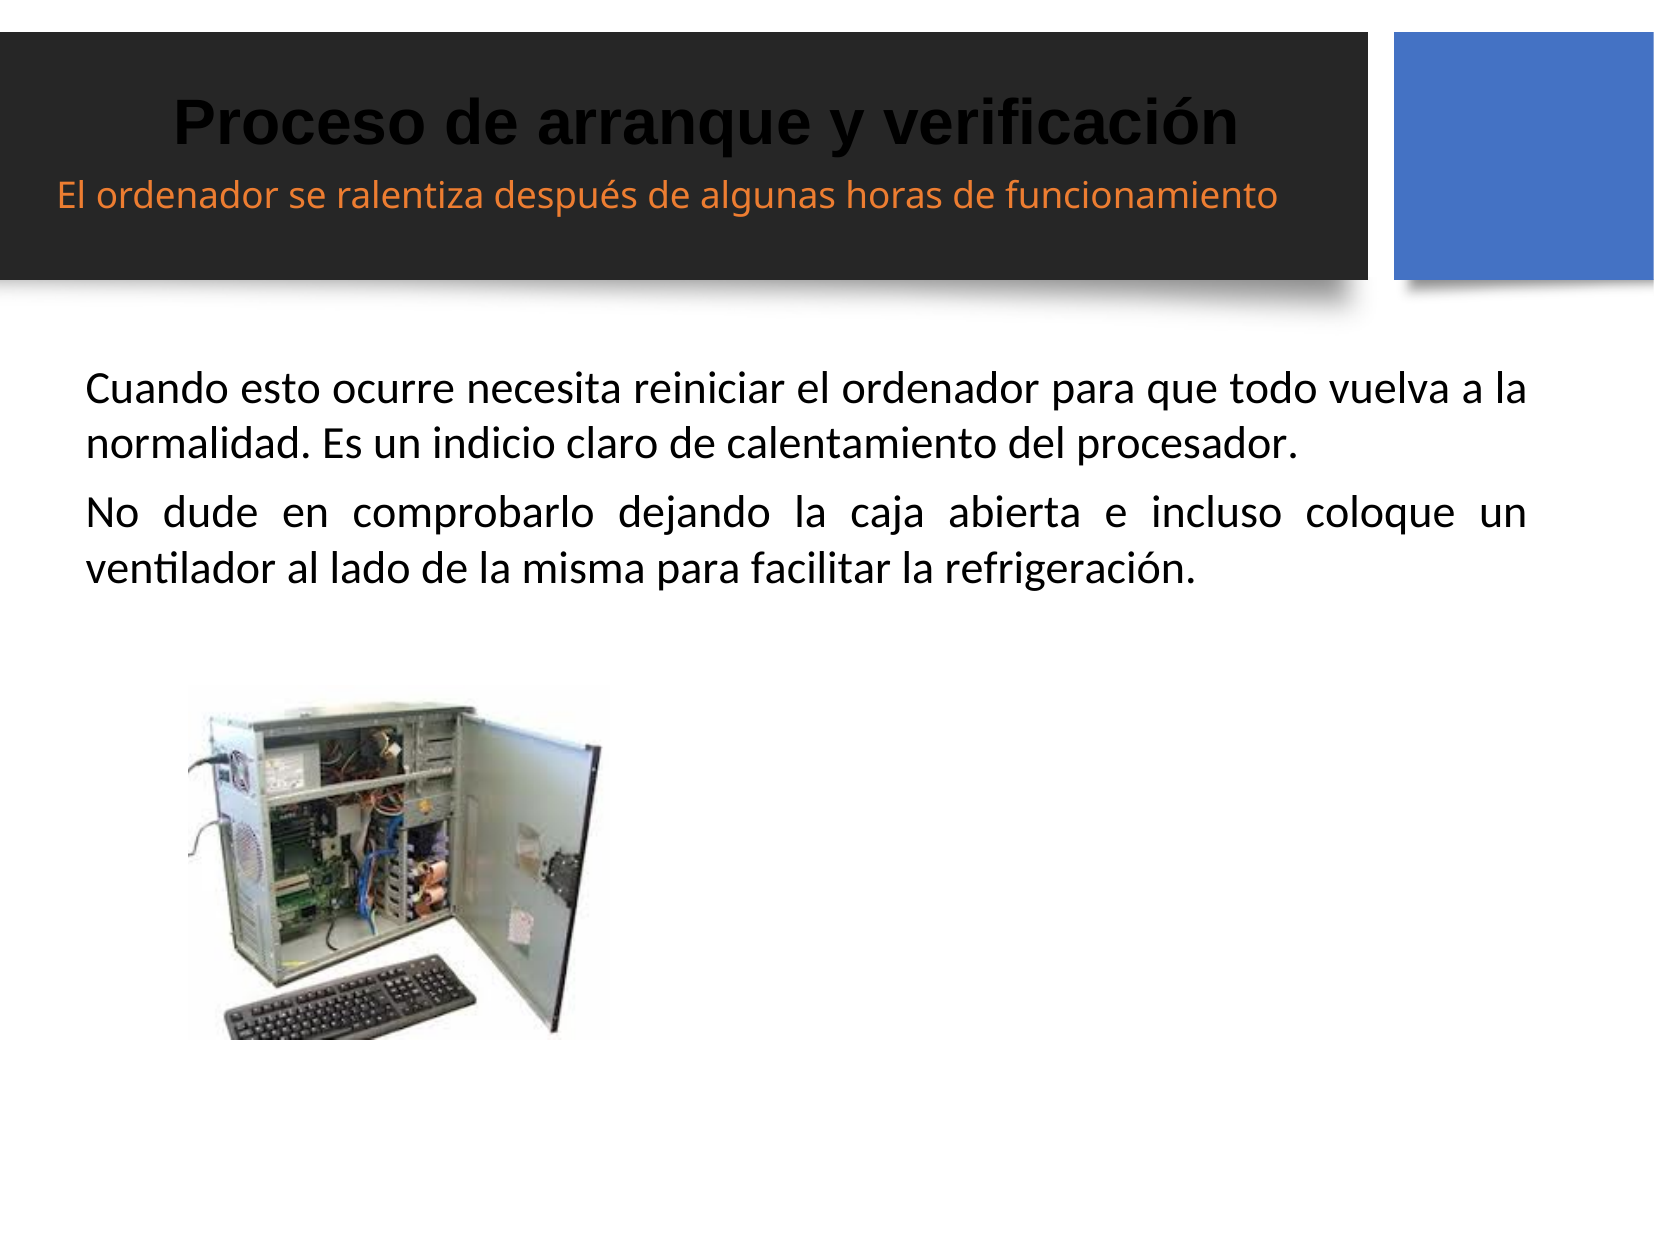

Proceso de arranque y verificación
El ordenador se ralentiza después de algunas horas de funcionamiento
# Cuando esto ocurre necesita reiniciar el ordenador para que todo vuelva a la normalidad. Es un indicio claro de calentamiento del procesador.
No dude en comprobarlo dejando la caja abierta e incluso coloque un ventilador al lado de la misma para facilitar la refrigeración.